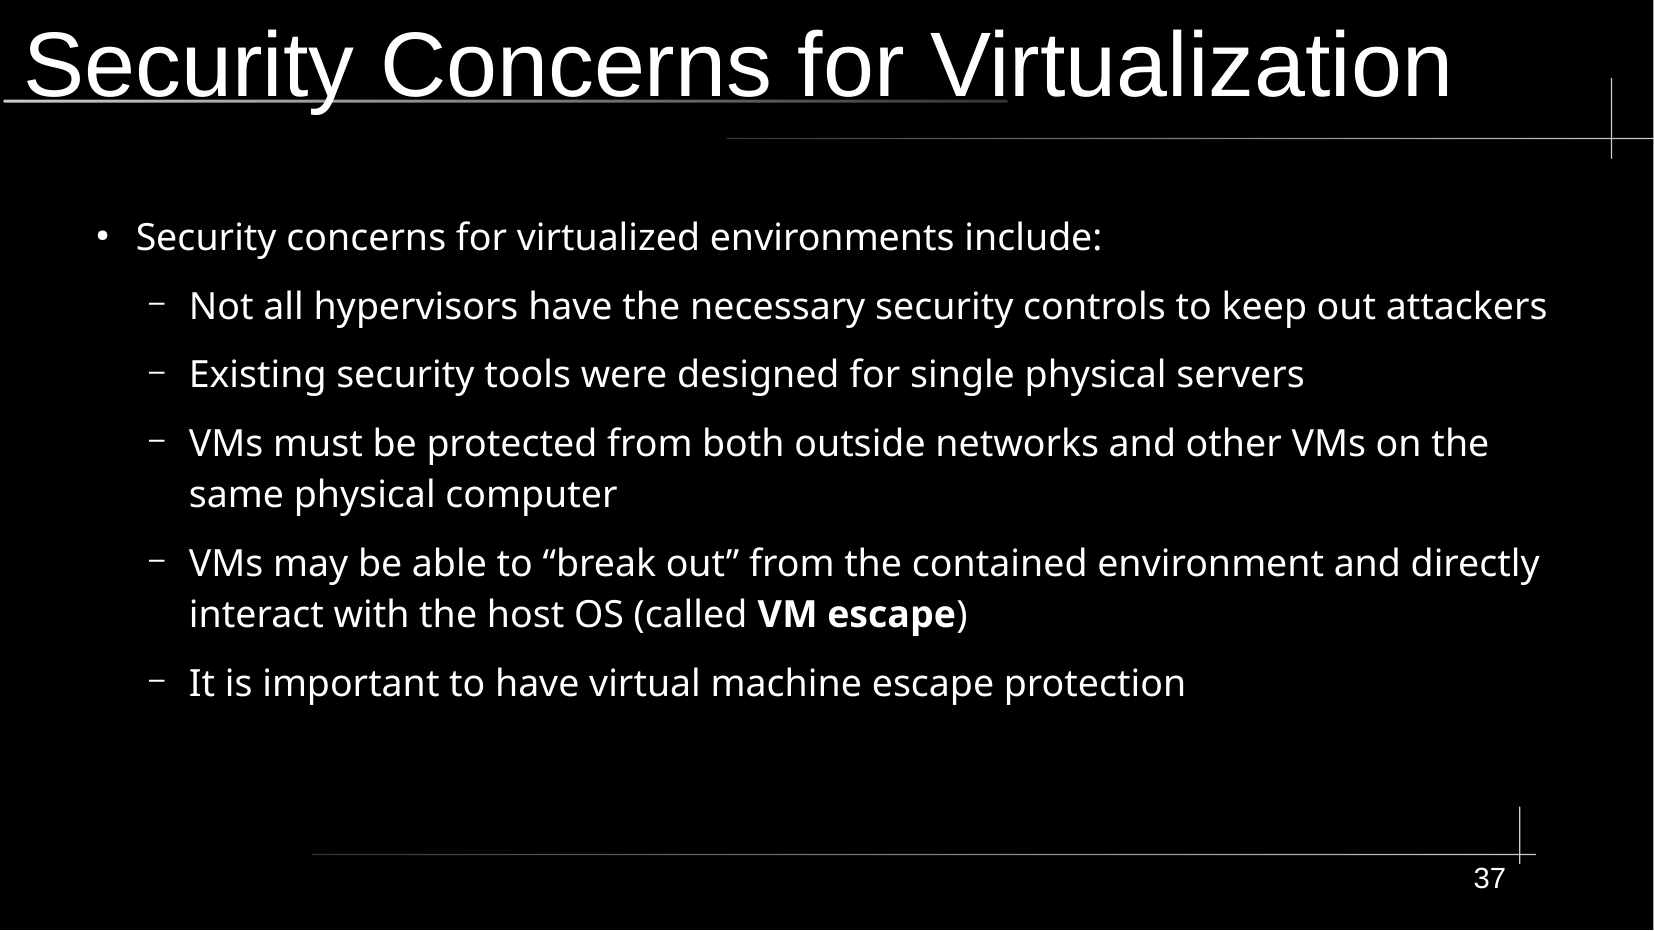

# Security Concerns for Virtualization
Security concerns for virtualized environments include:
Not all hypervisors have the necessary security controls to keep out attackers
Existing security tools were designed for single physical servers
VMs must be protected from both outside networks and other VMs on the same physical computer
VMs may be able to “break out” from the contained environment and directly interact with the host OS (called VM escape)
It is important to have virtual machine escape protection
37